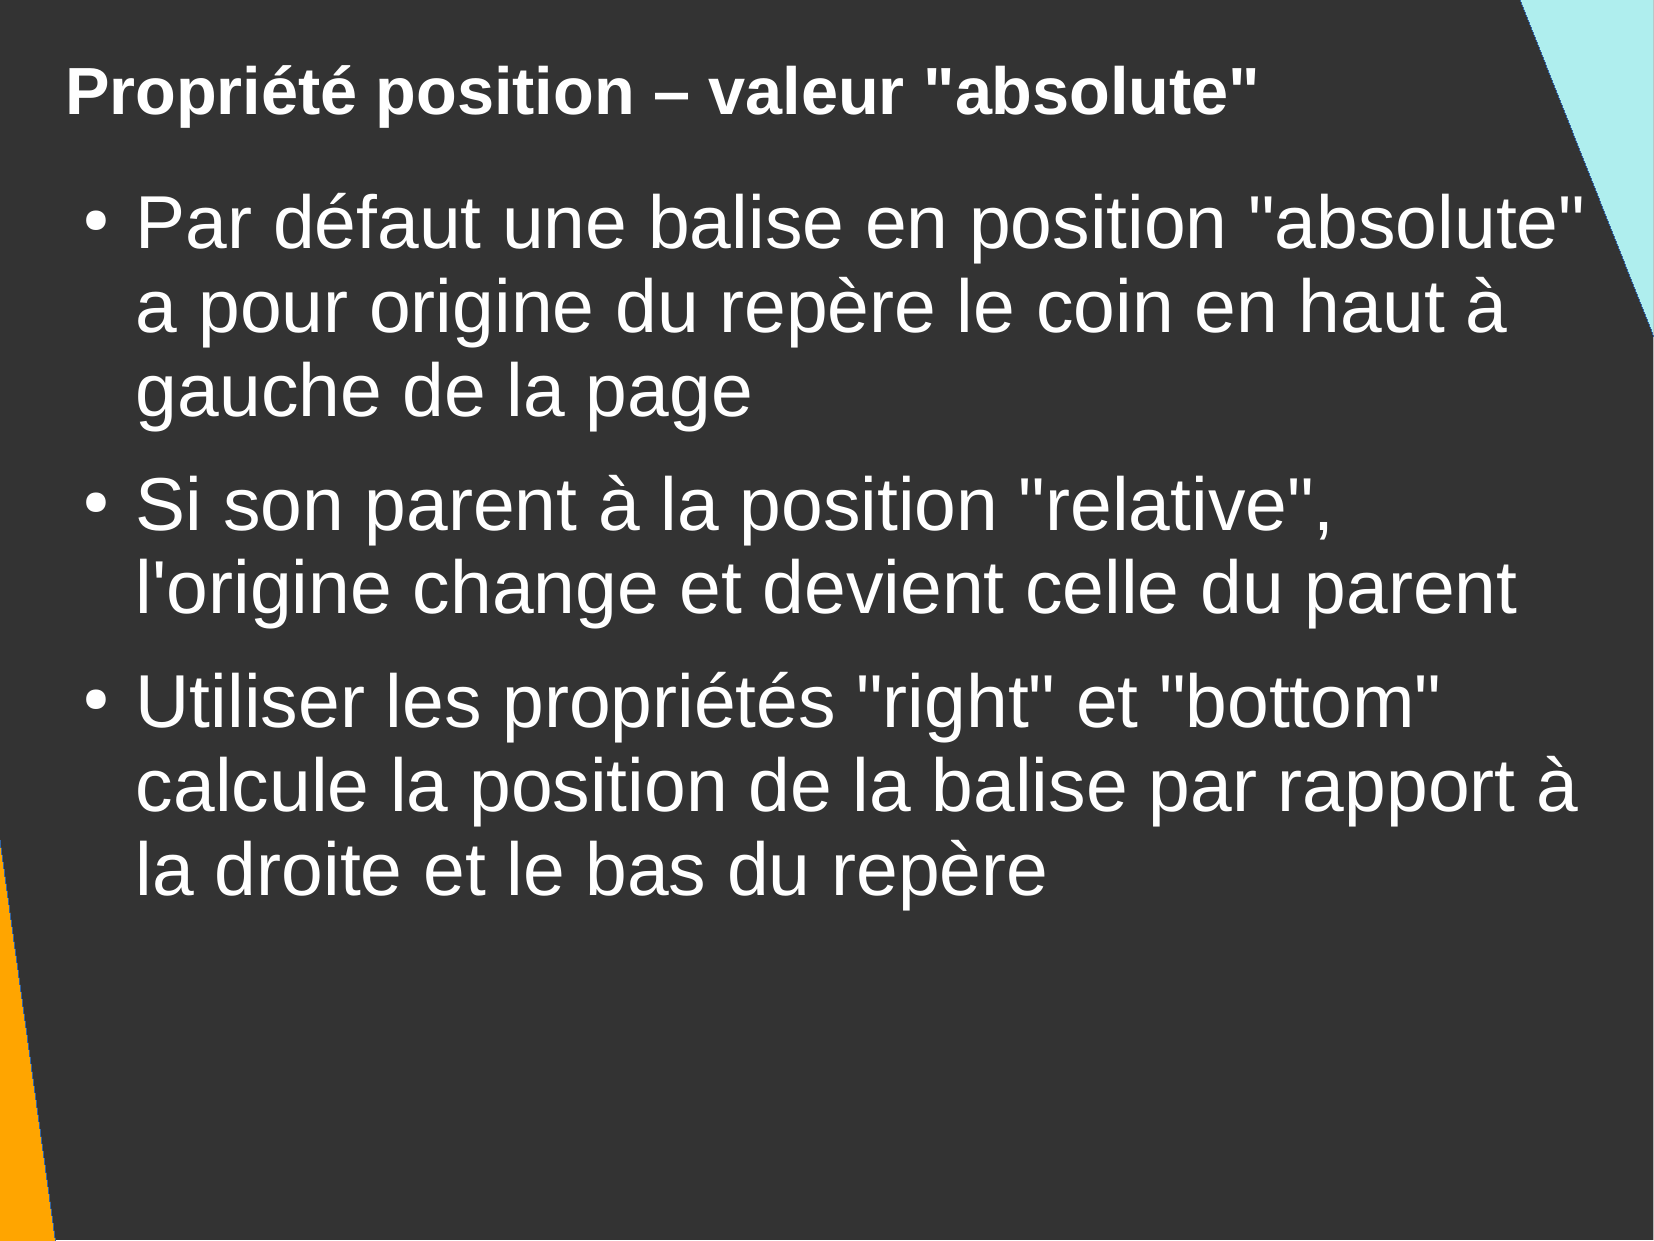

# Propriété position – valeur "absolute"
Par défaut une balise en position "absolute" a pour origine du repère le coin en haut à gauche de la page
Si son parent à la position "relative", l'origine change et devient celle du parent
Utiliser les propriétés "right" et "bottom" calcule la position de la balise par rapport à la droite et le bas du repère